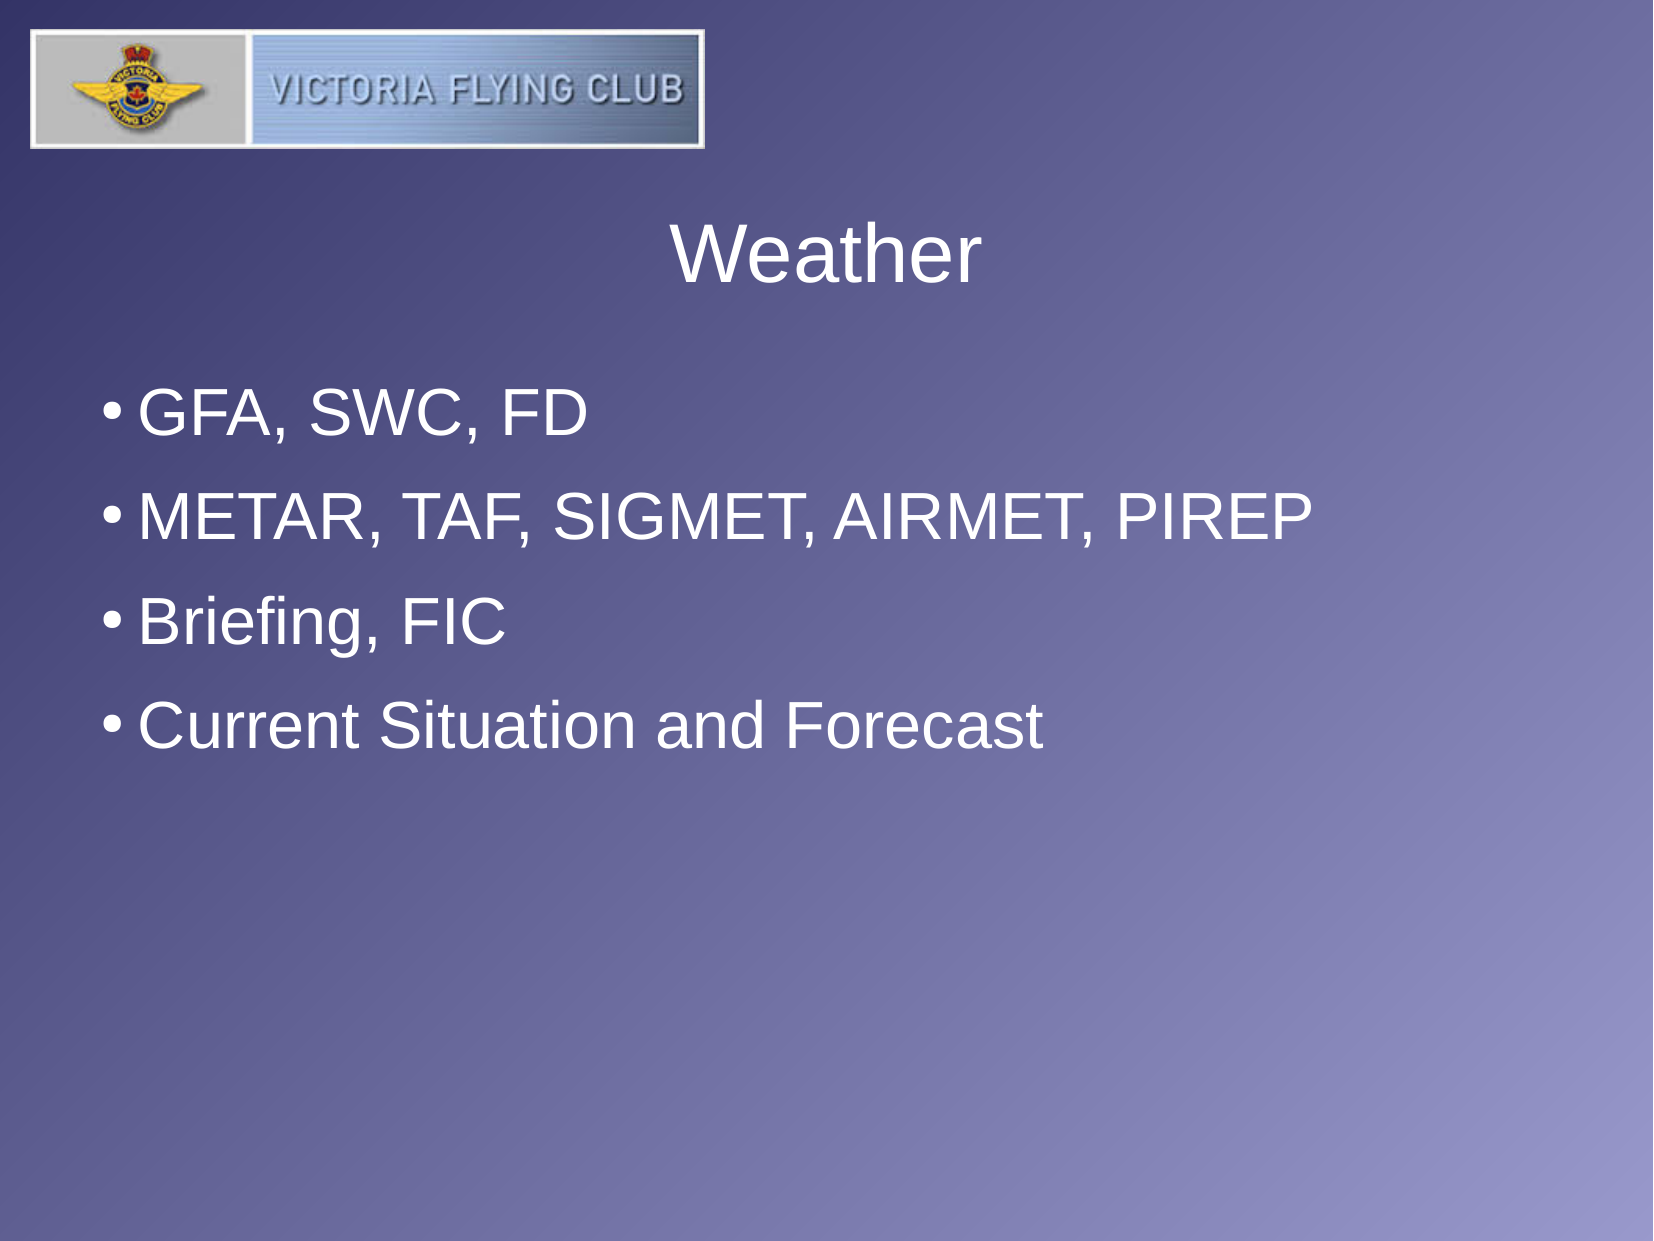

# Weather
GFA, SWC, FD
METAR, TAF, SIGMET, AIRMET, PIREP
Briefing, FIC
Current Situation and Forecast